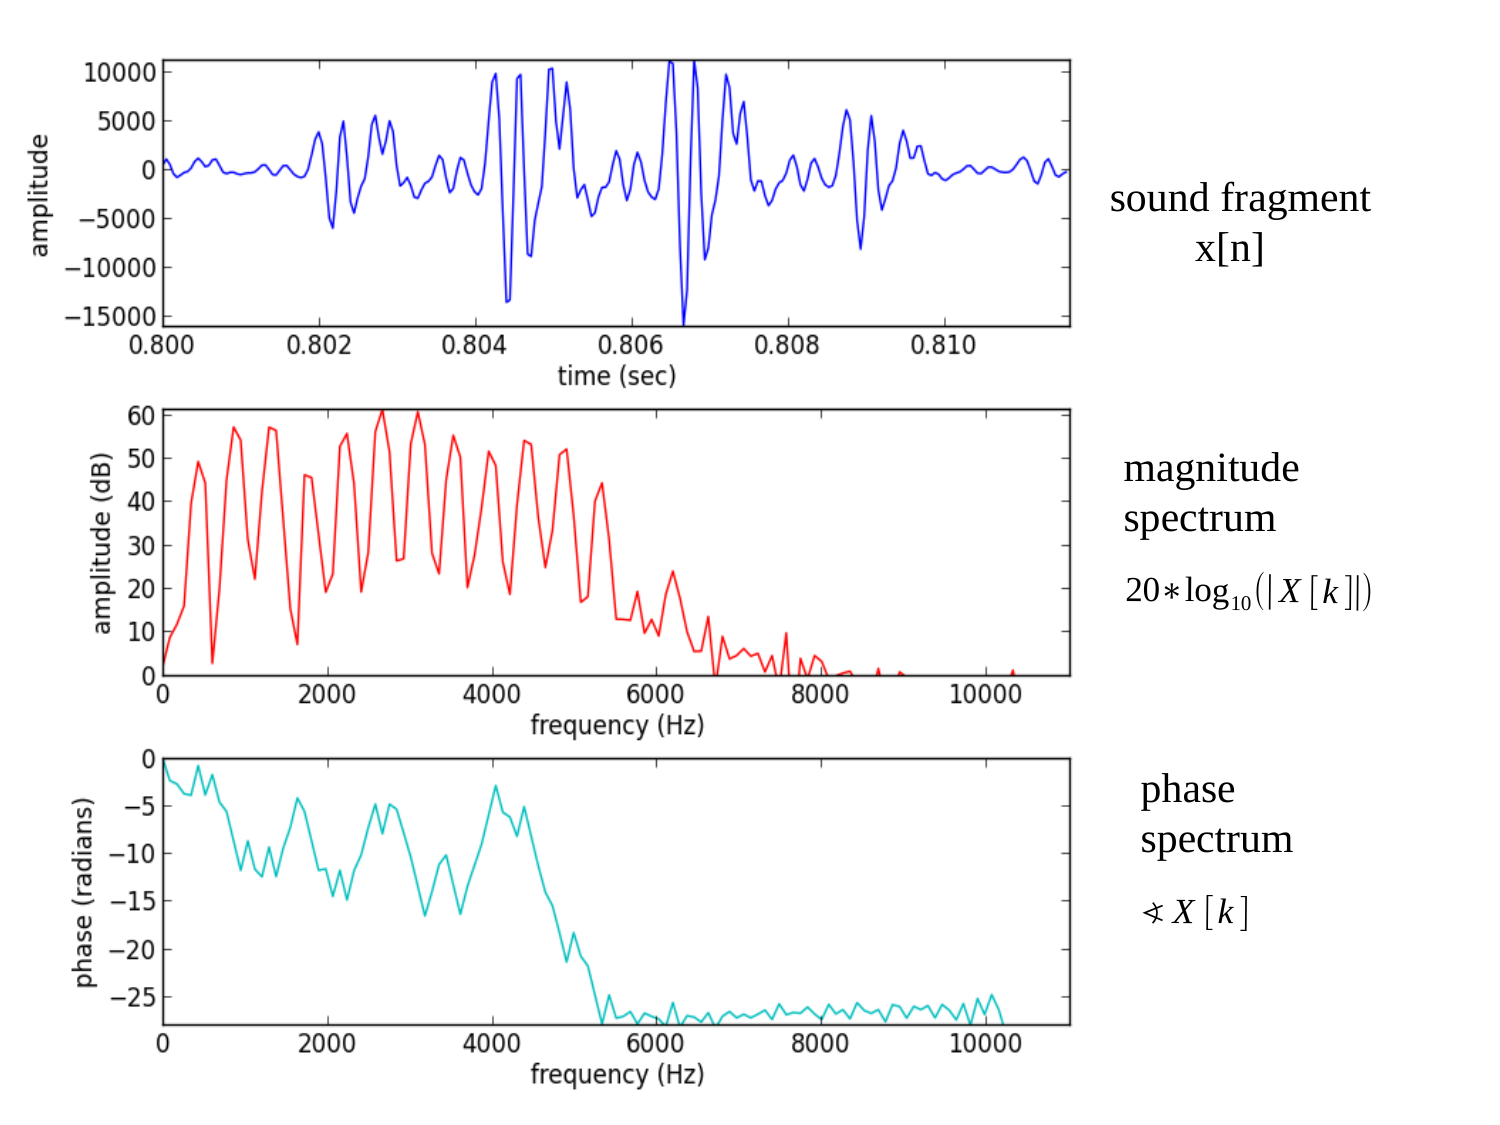

sound fragment
x[n]
magnitude
spectrum
phase
spectrum